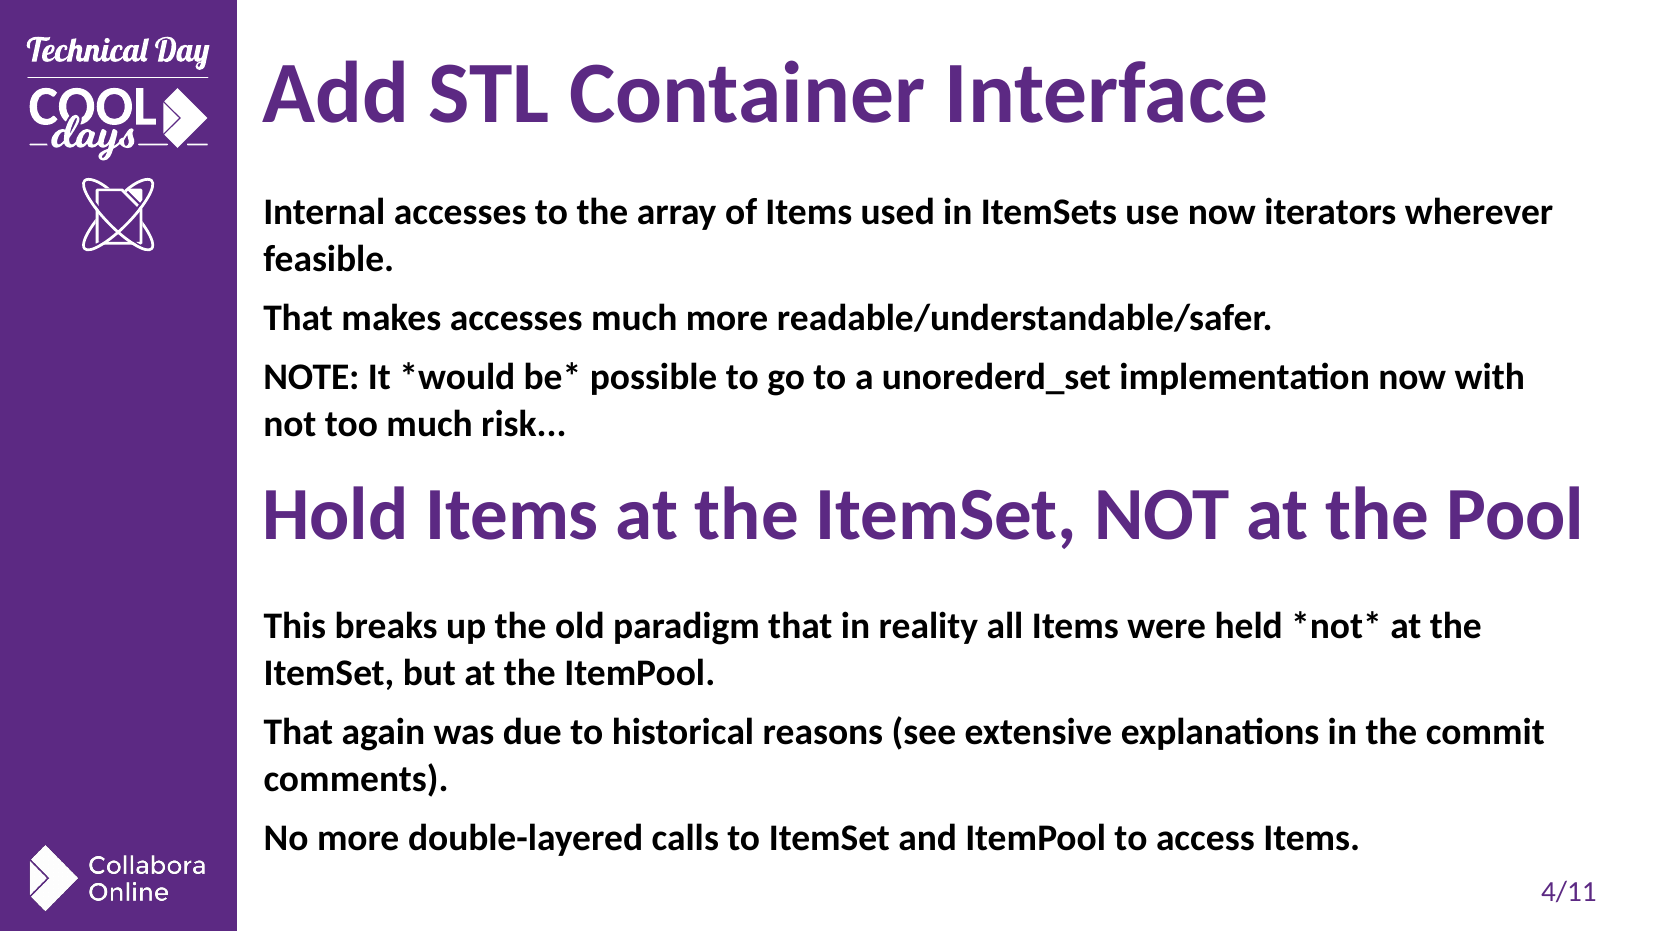

# Add STL Container Interface
Internal accesses to the array of Items used in ItemSets use now iterators wherever feasible.
That makes accesses much more readable/understandable/safer.
NOTE: It *would be* possible to go to a unorederd_set implementation now with not too much risk...
Hold Items at the ItemSet, NOT at the Pool
This breaks up the old paradigm that in reality all Items were held *not* at the ItemSet, but at the ItemPool.
That again was due to historical reasons (see extensive explanations in the commit comments).
No more double-layered calls to ItemSet and ItemPool to access Items.
4